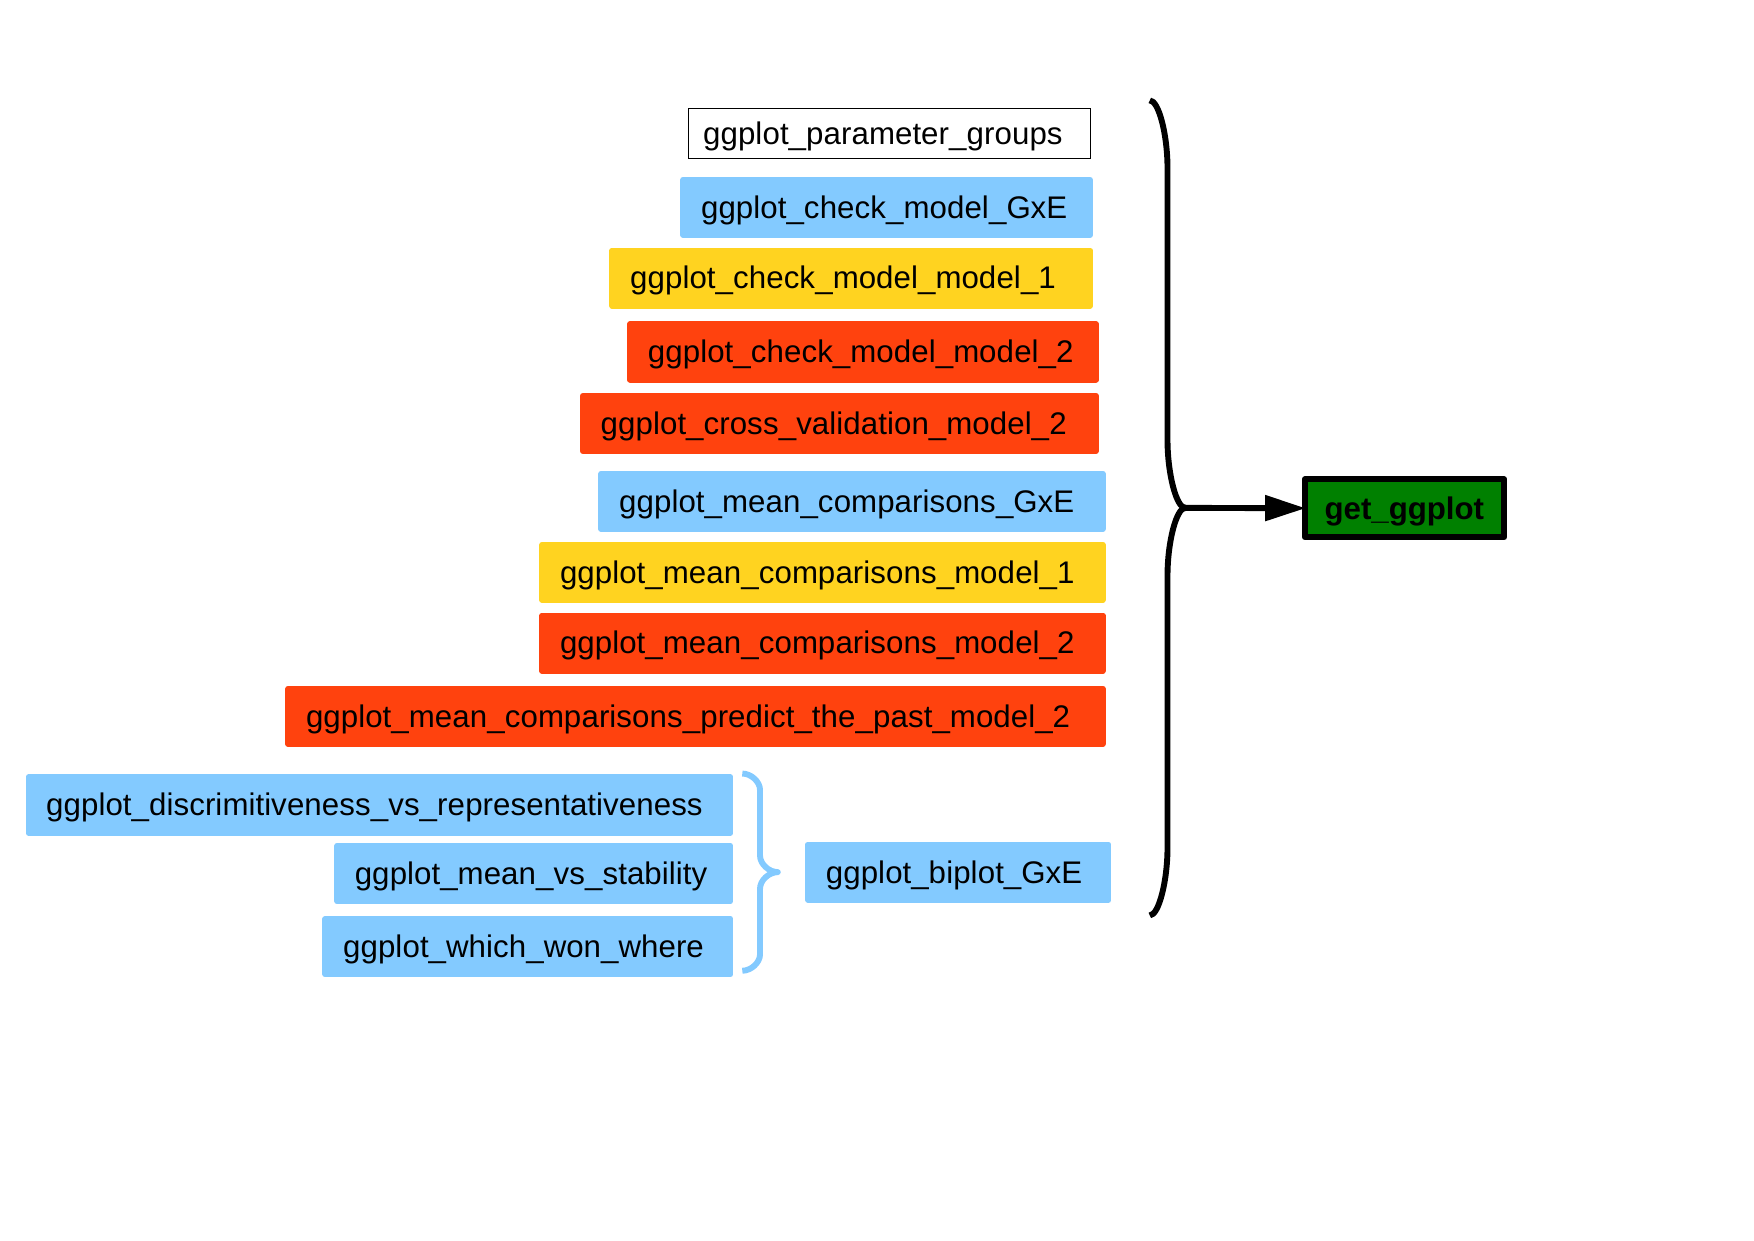

ggplot_parameter_groups
ggplot_check_model_GxE
ggplot_check_model_model_1
ggplot_check_model_model_2
ggplot_cross_validation_model_2
ggplot_mean_comparisons_GxE
get_ggplot
ggplot_mean_comparisons_model_1
ggplot_mean_comparisons_model_2
ggplot_mean_comparisons_predict_the_past_model_2
ggplot_discrimitiveness_vs_representativeness
ggplot_biplot_GxE
ggplot_mean_vs_stability
ggplot_which_won_where